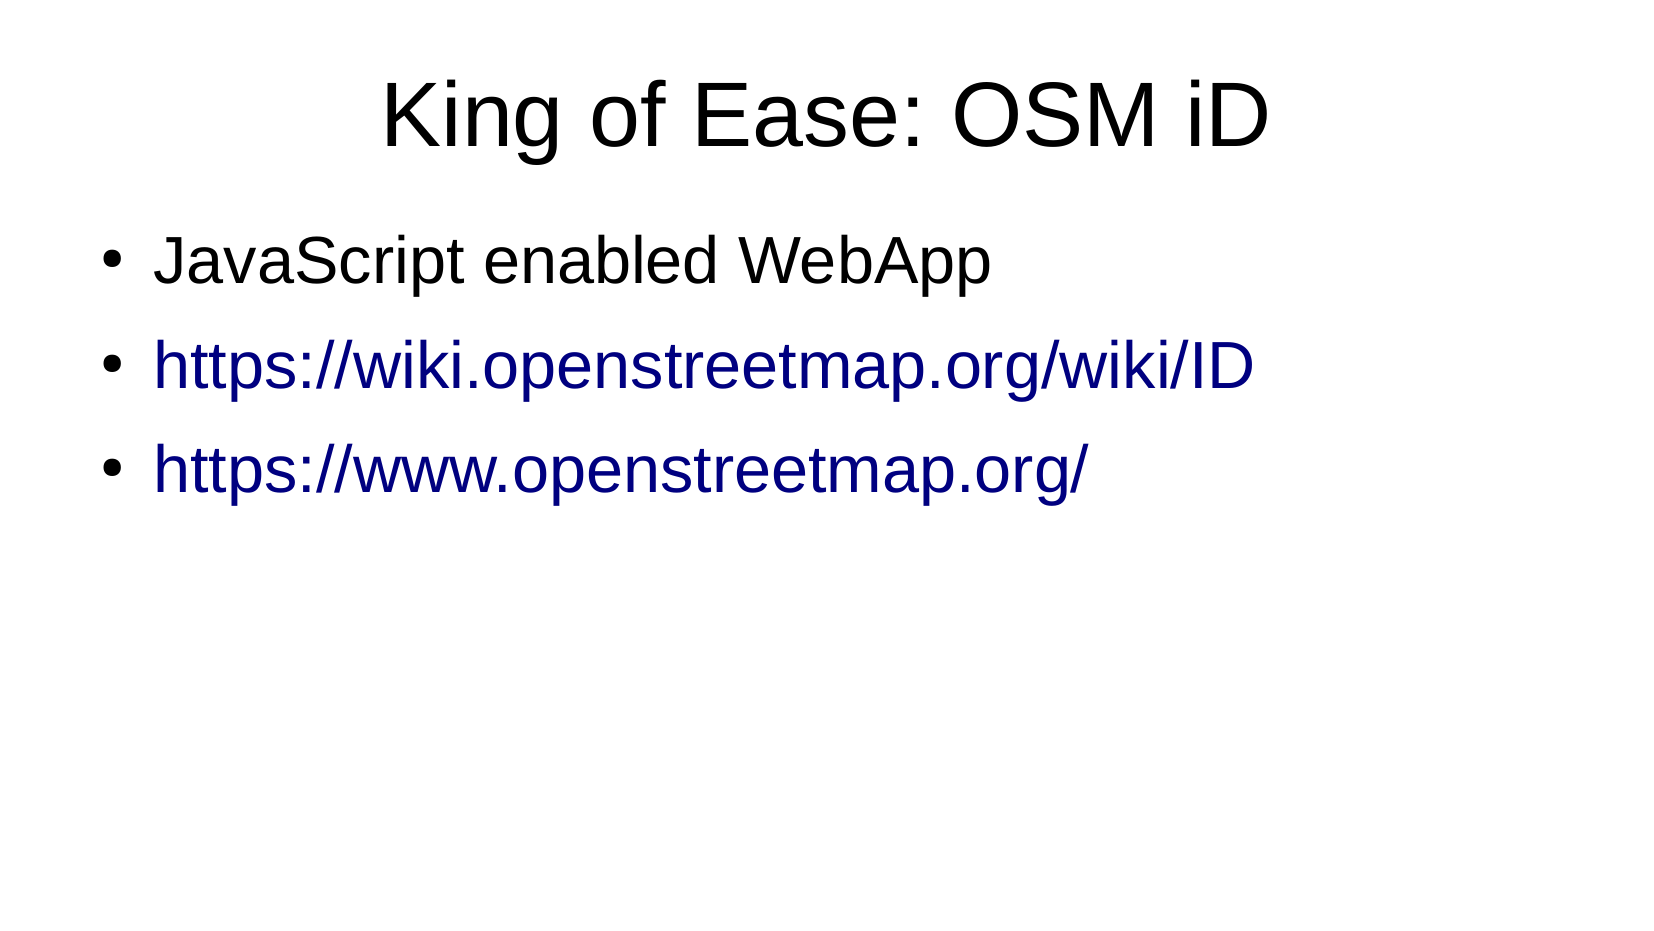

# King of Ease: OSM iD
JavaScript enabled WebApp
https://wiki.openstreetmap.org/wiki/ID
https://www.openstreetmap.org/